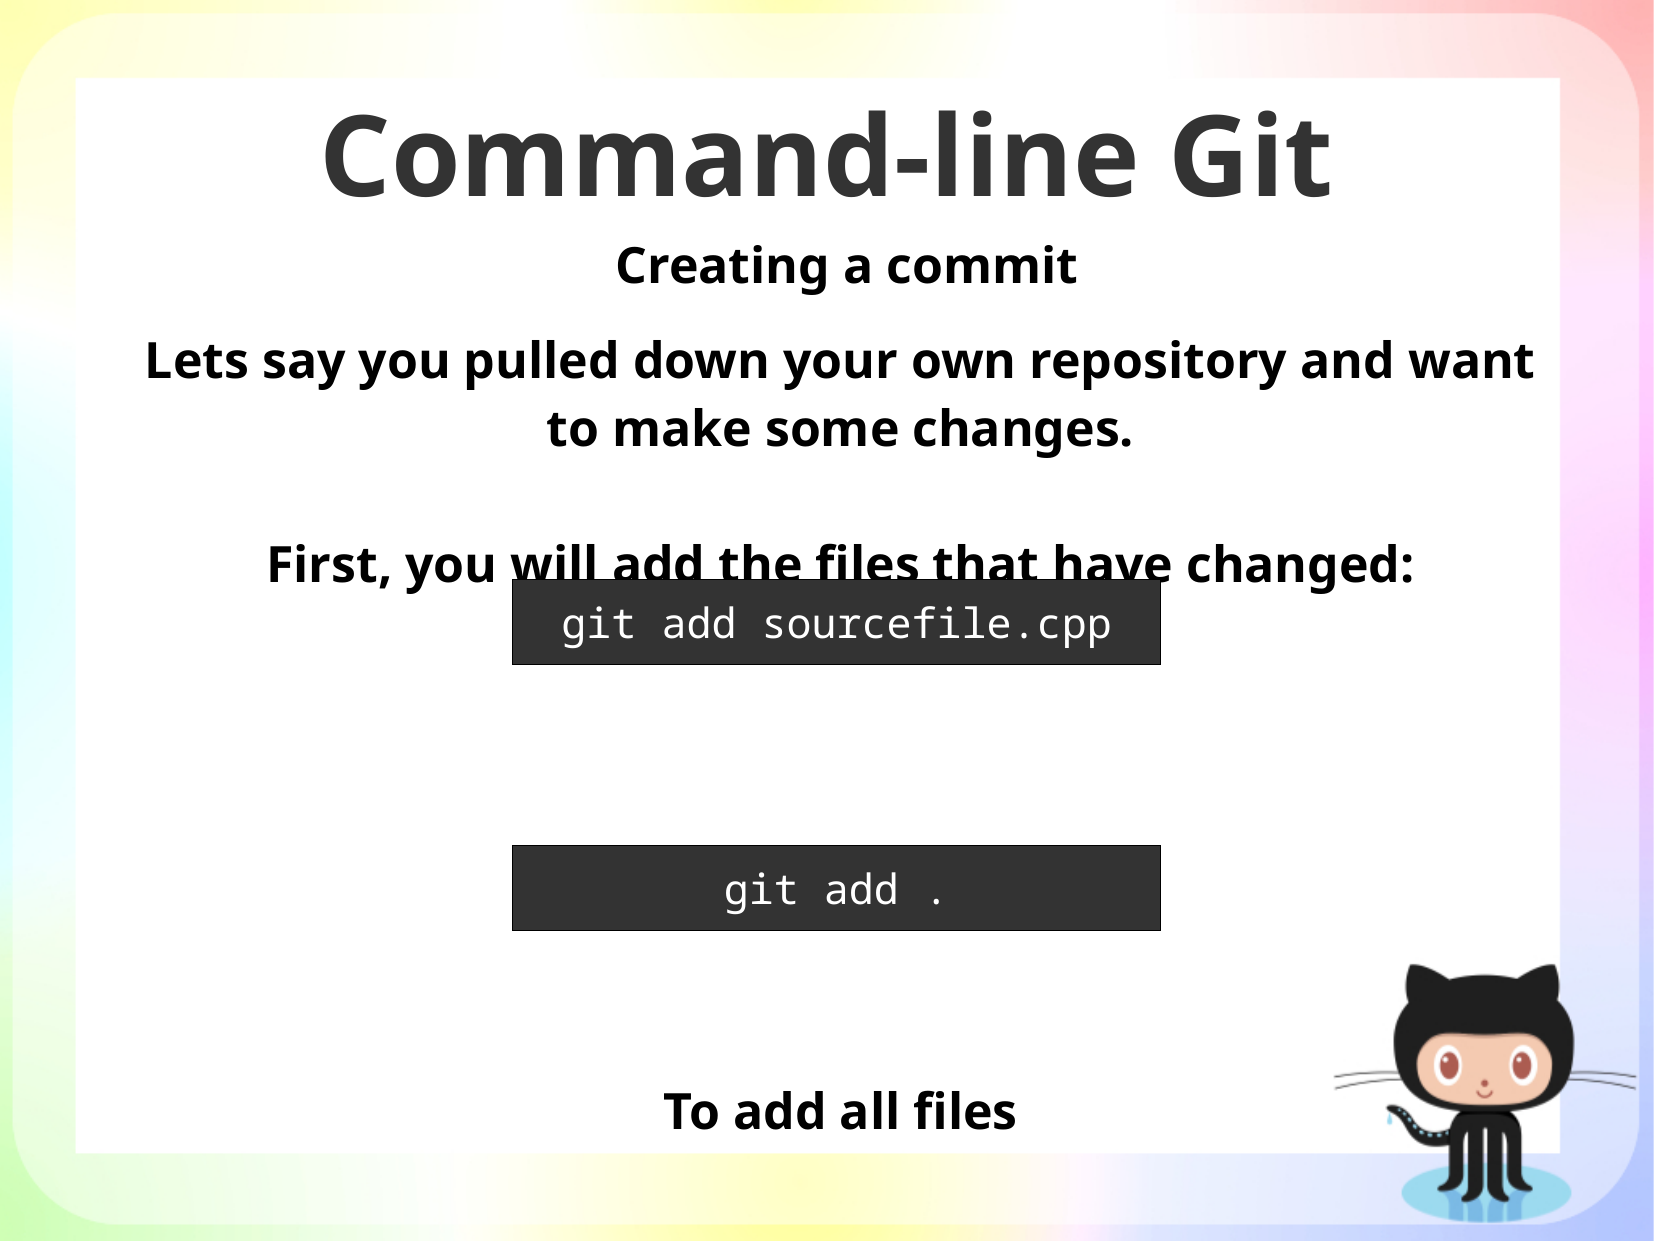

# Command-line Git
Creating a commit
Lets say you pulled down your own repository and want to make some changes.
First, you will add the files that have changed:
You can also use
To add all files
git add sourcefile.cpp
git add .